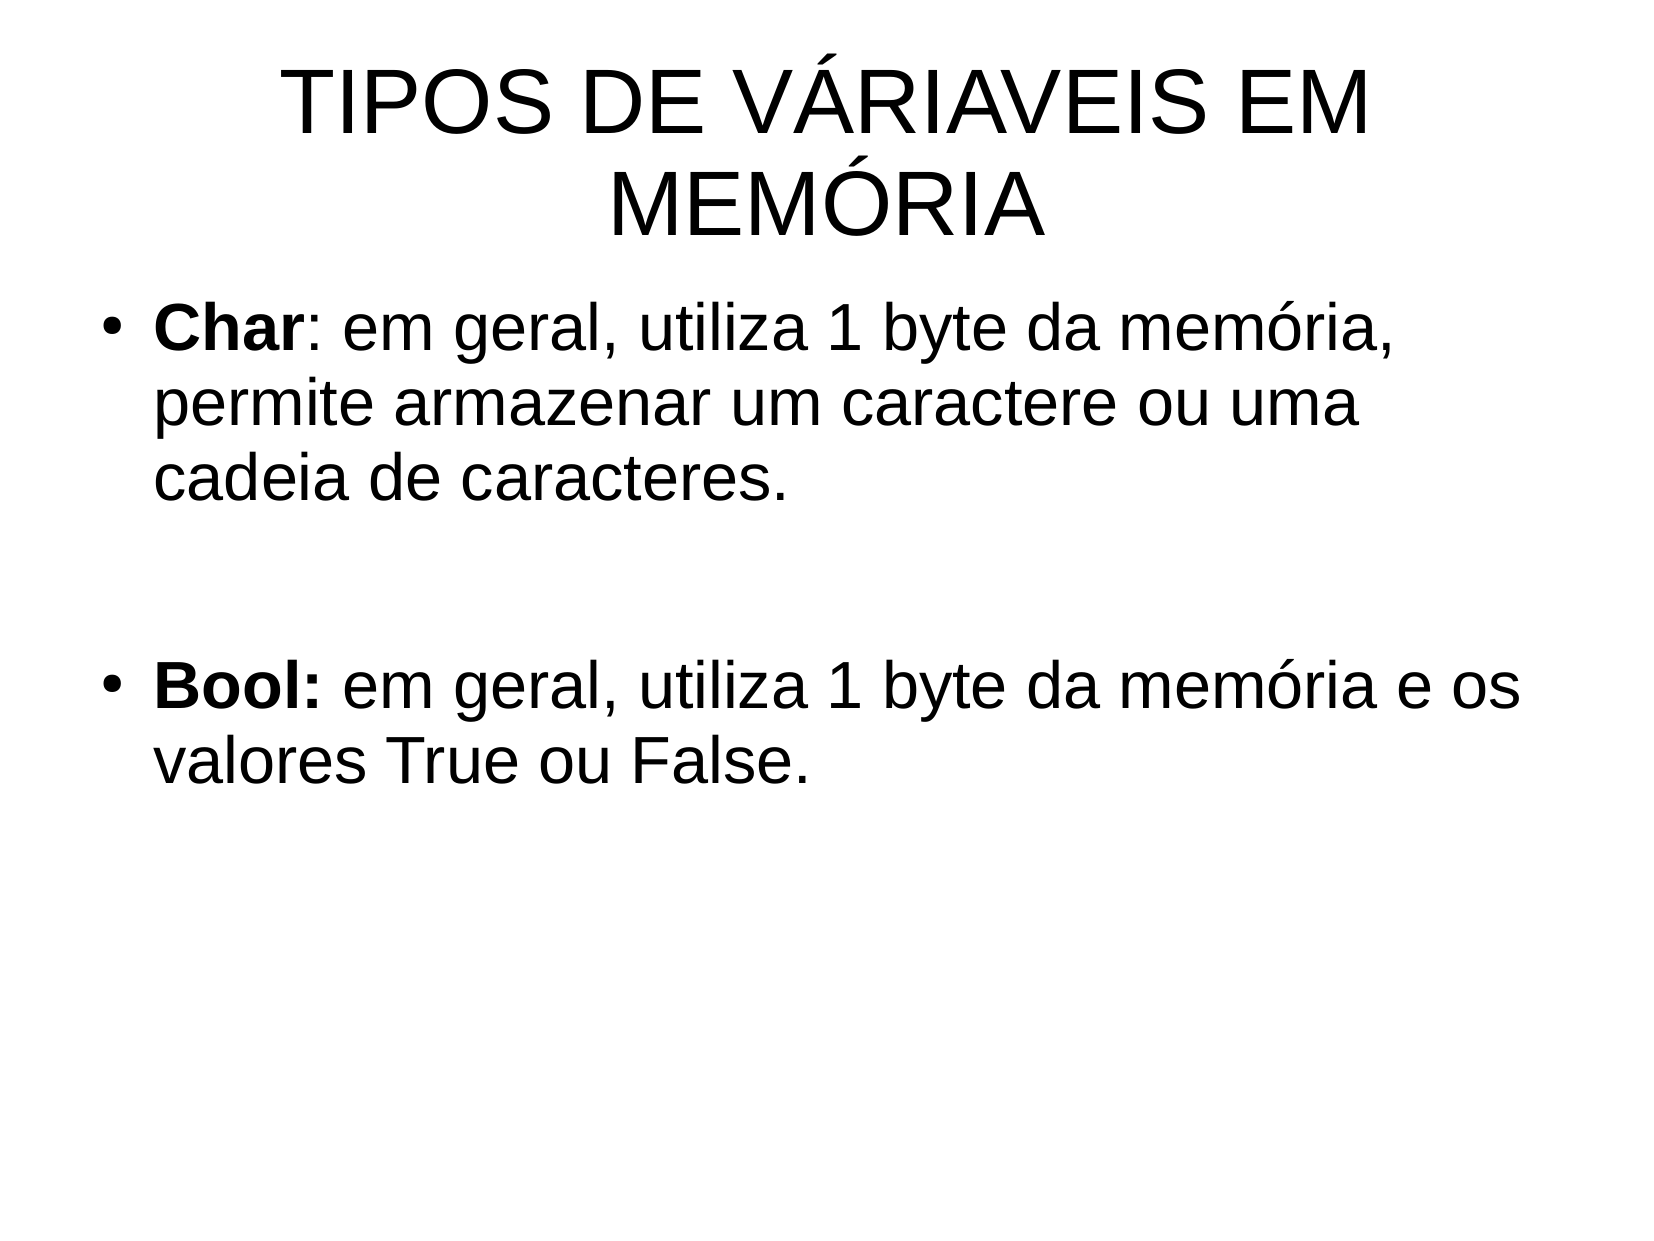

# TIPOS DE VÁRIAVEIS EM MEMÓRIA
Char: em geral, utiliza 1 byte da memória, permite armazenar um caractere ou uma cadeia de caracteres.
Bool: em geral, utiliza 1 byte da memória e os valores True ou False.